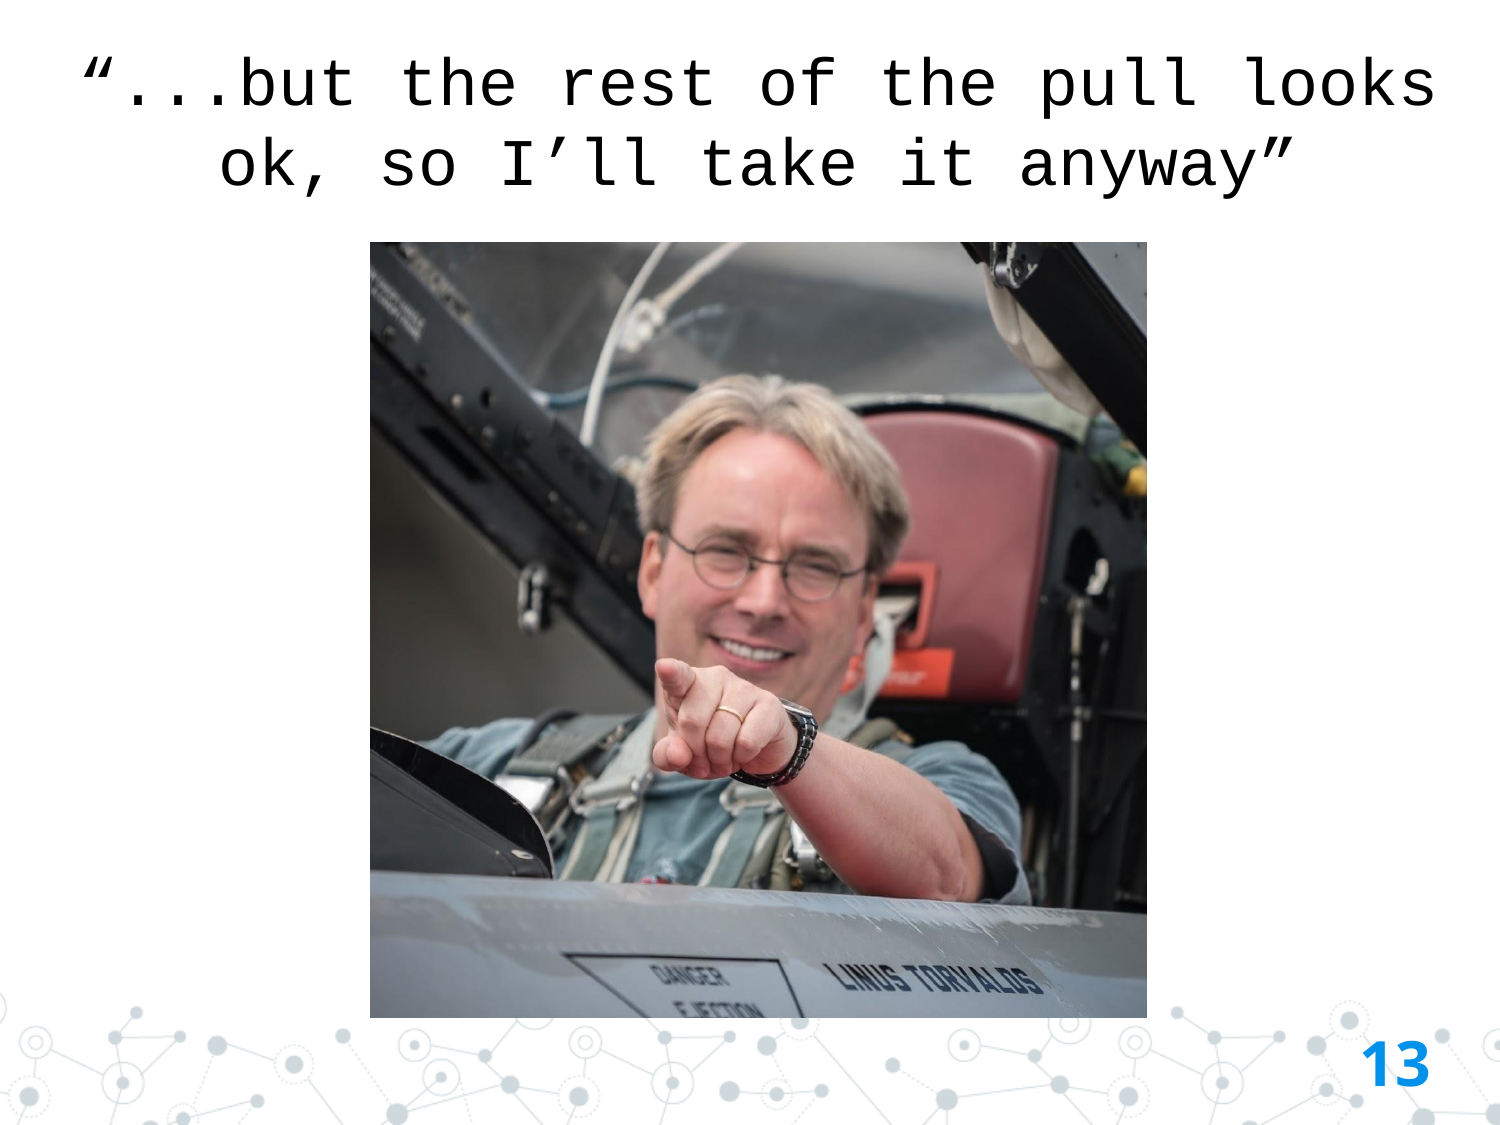

“...but the rest of the pull looks ok, so I’ll take it anyway”